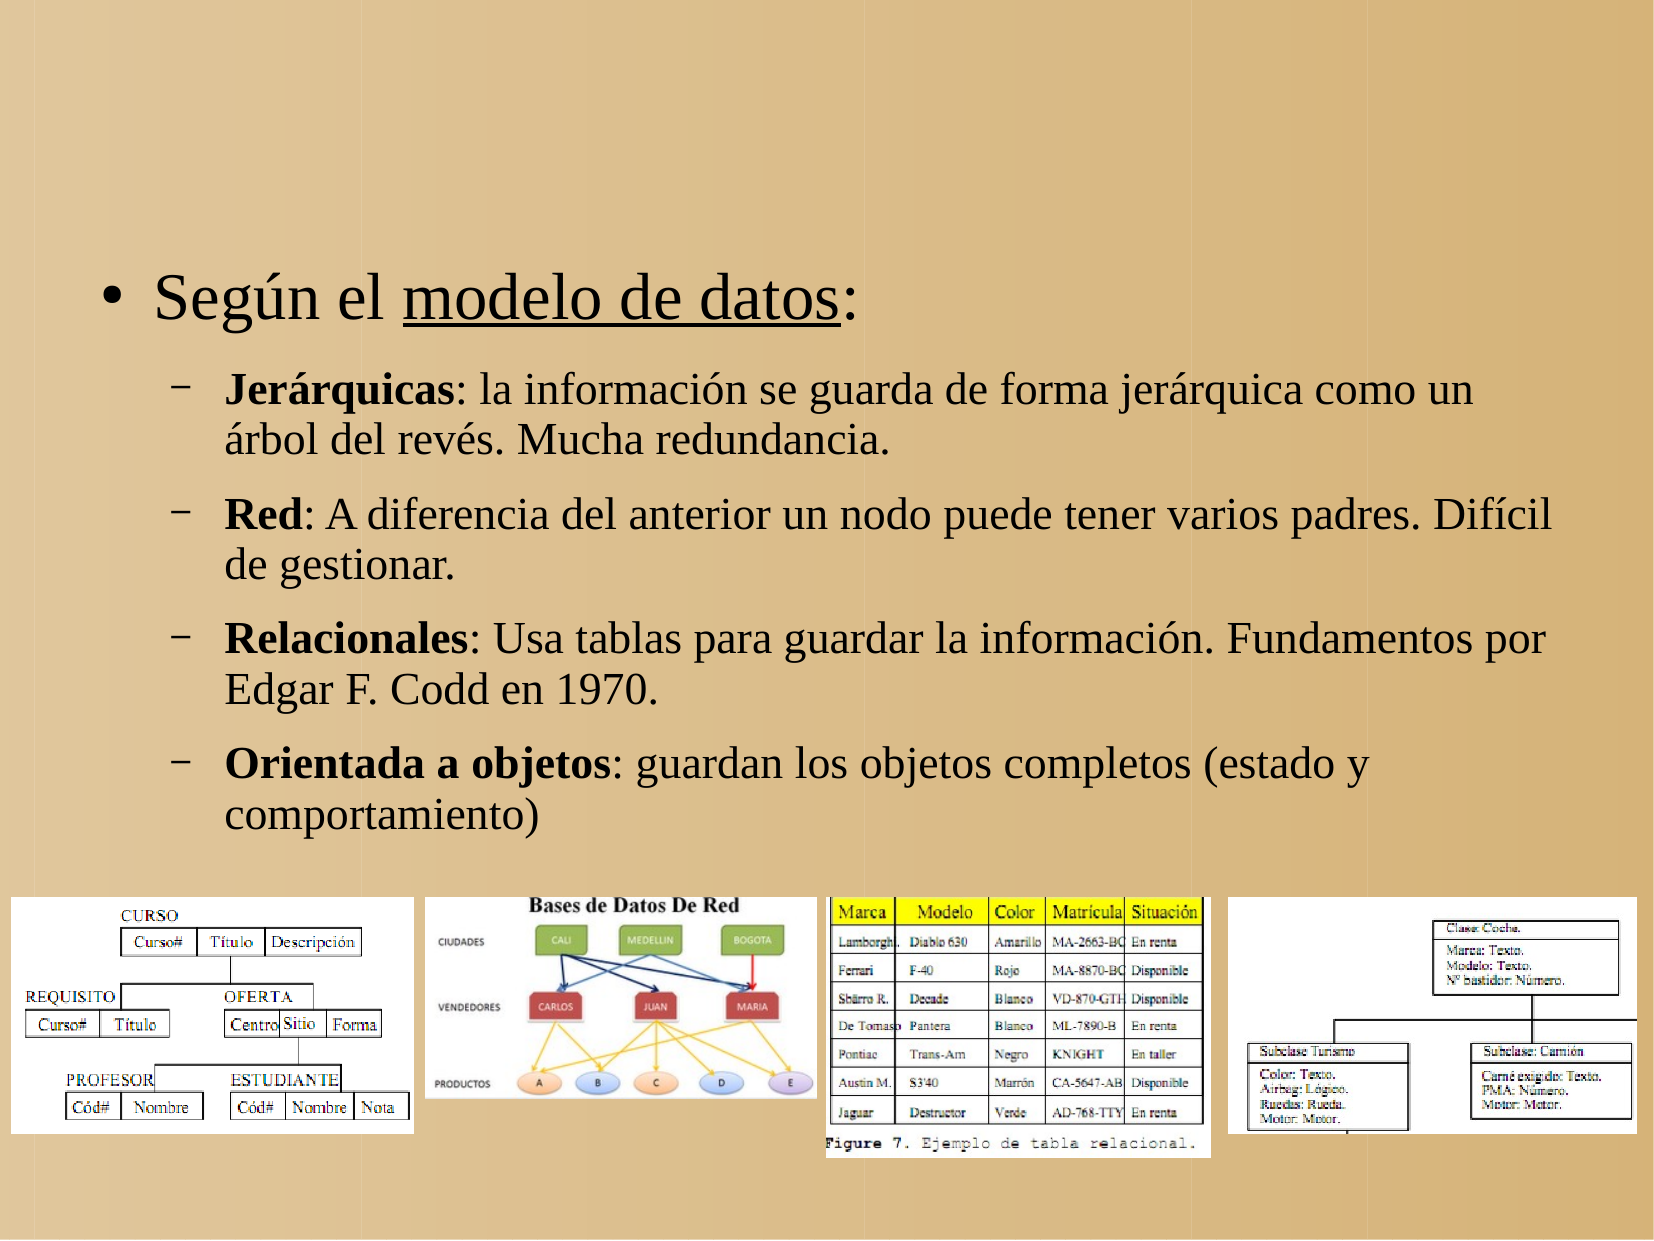

# Según el modelo de datos:
Jerárquicas: la información se guarda de forma jerárquica como un árbol del revés. Mucha redundancia.
Red: A diferencia del anterior un nodo puede tener varios padres. Difícil de gestionar.
Relacionales: Usa tablas para guardar la información. Fundamentos por Edgar F. Codd en 1970.
Orientada a objetos: guardan los objetos completos (estado y comportamiento)